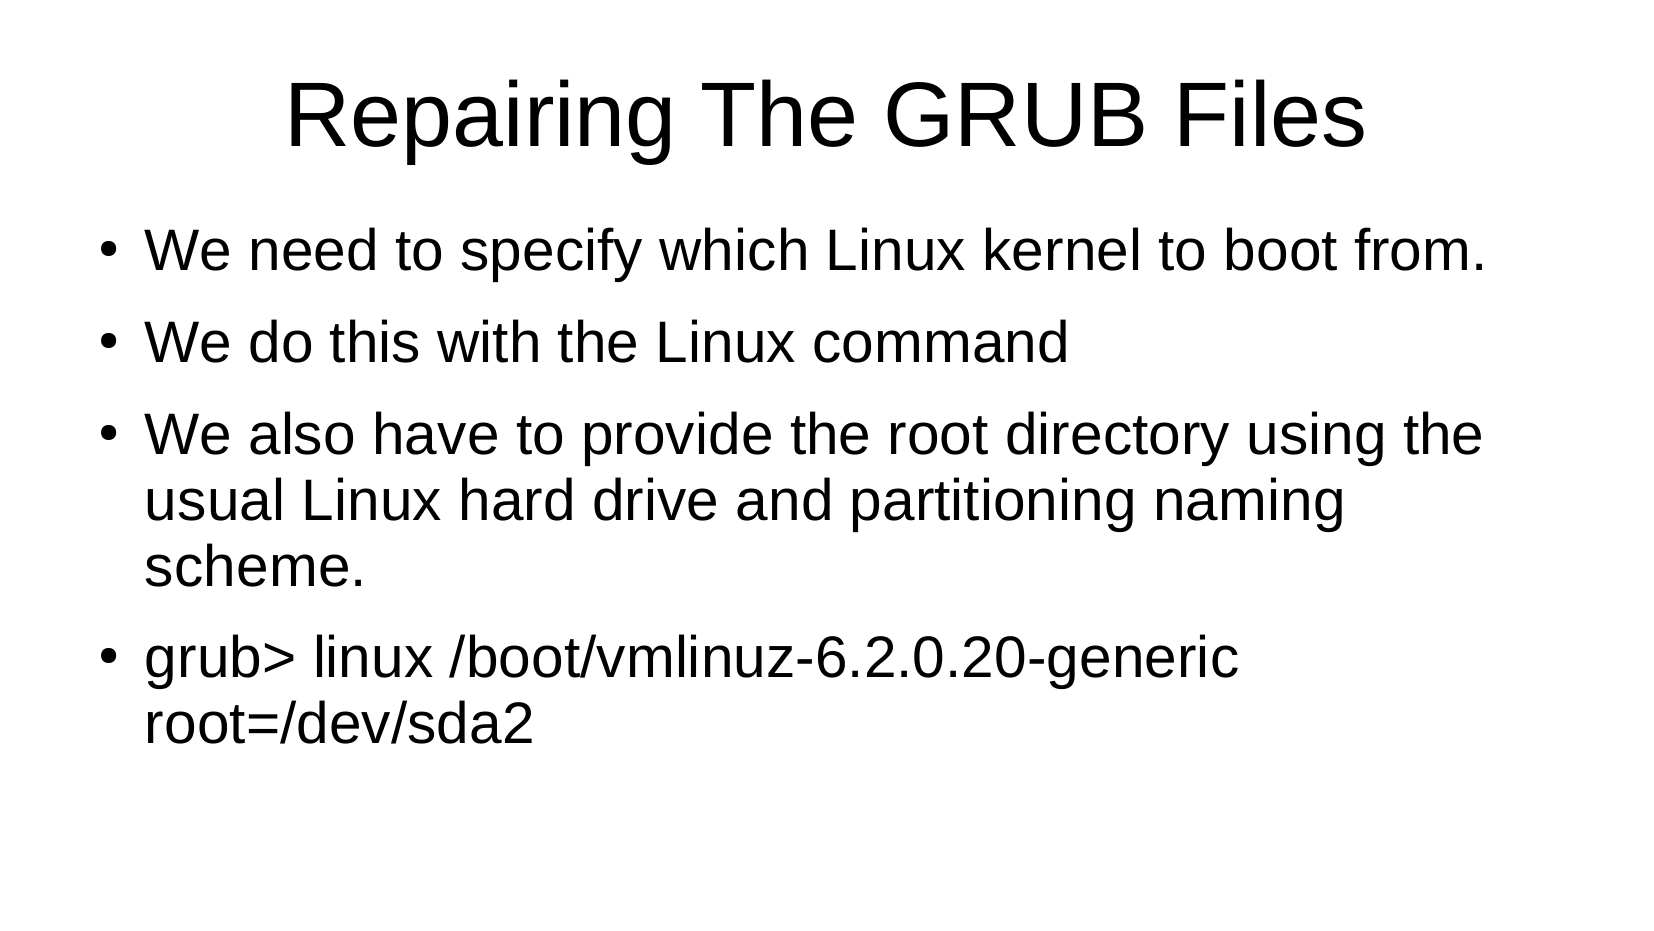

# Repairing The GRUB Files
We need to specify which Linux kernel to boot from.
We do this with the Linux command
We also have to provide the root directory using the usual Linux hard drive and partitioning naming scheme.
grub> linux /boot/vmlinuz-6.2.0.20-generic root=/dev/sda2